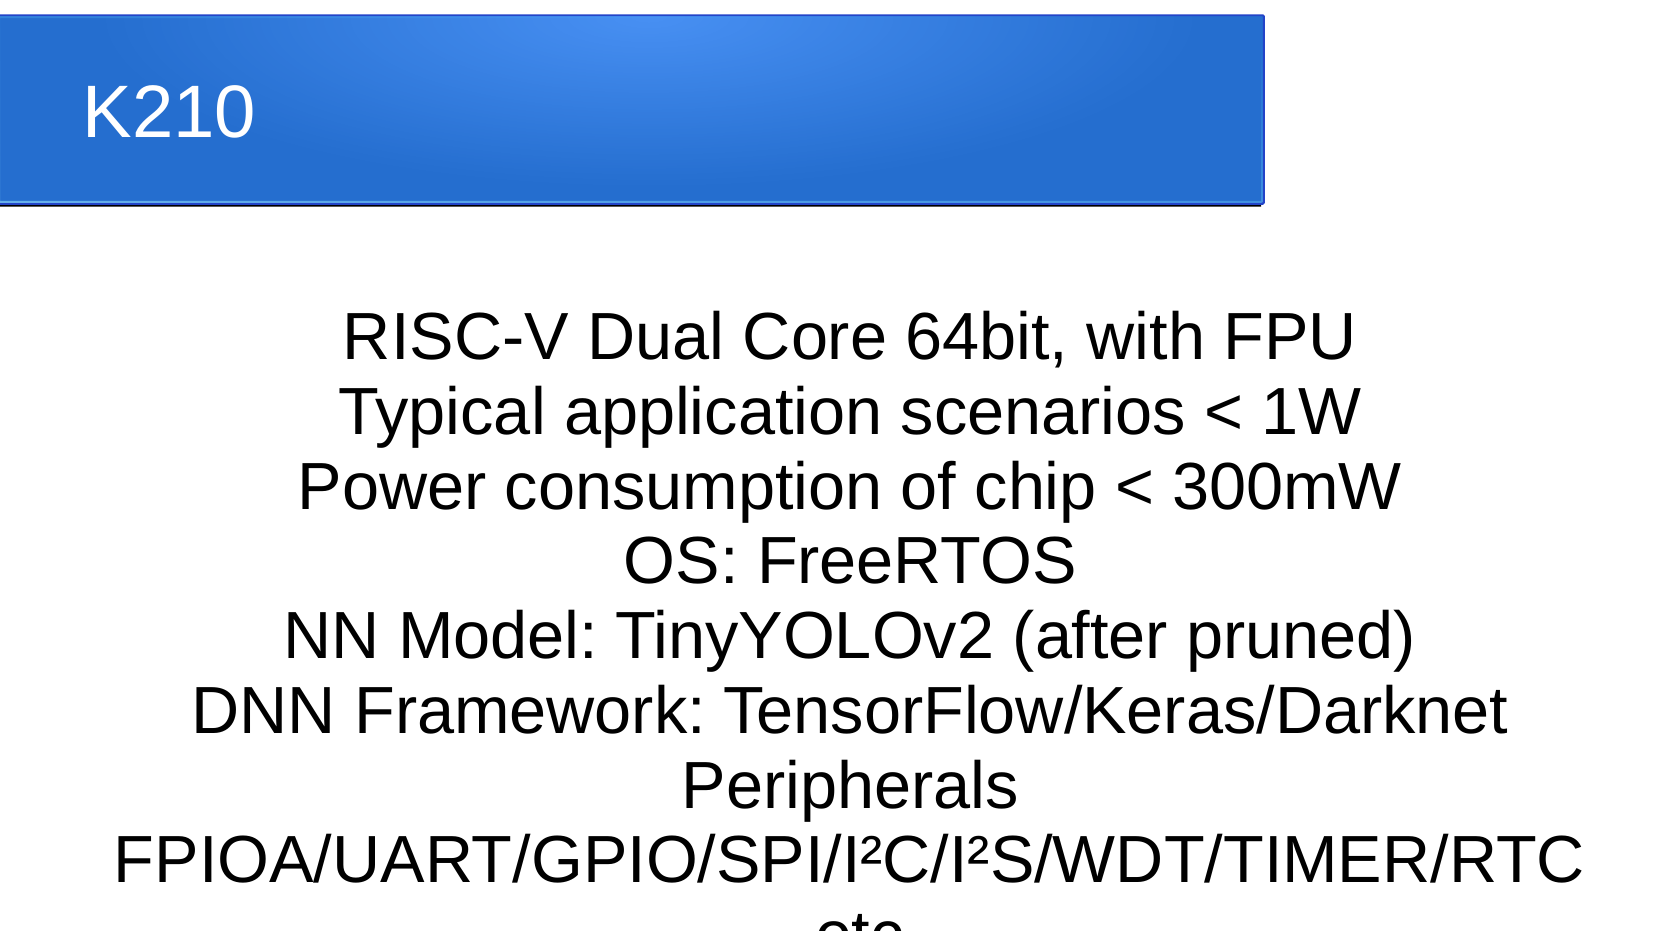

# K210
RISC-V Dual Core 64bit, with FPU
Typical application scenarios < 1W
Power consumption of chip < 300mW
OS: FreeRTOS
NN Model: TinyYOLOv2 (after pruned)
DNN Framework: TensorFlow/Keras/Darknet
Peripherals FPIOA/UART/GPIO/SPI/I²C/I²S/WDT/TIMER/RTC, etc.